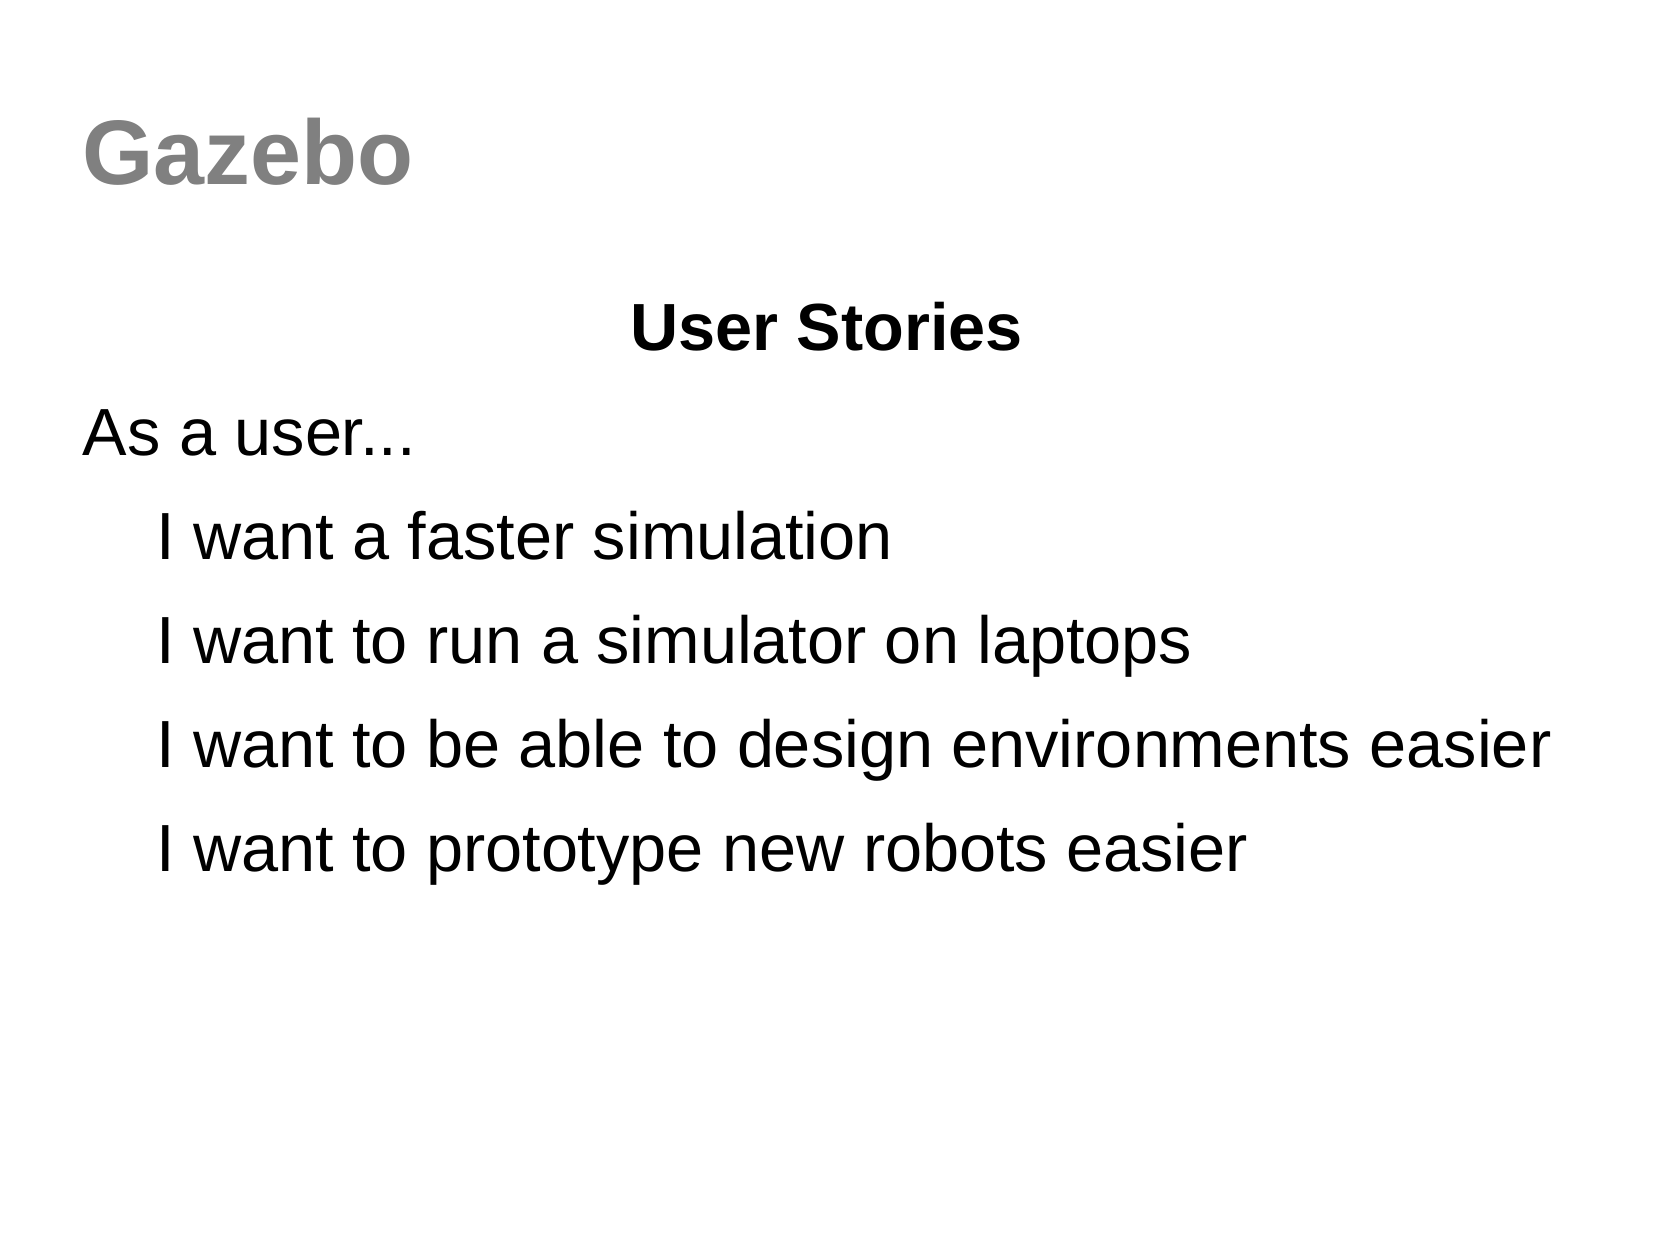

# Gazebo
User Stories
As a user...
 I want a faster simulation
 I want to run a simulator on laptops
 I want to be able to design environments easier
 I want to prototype new robots easier